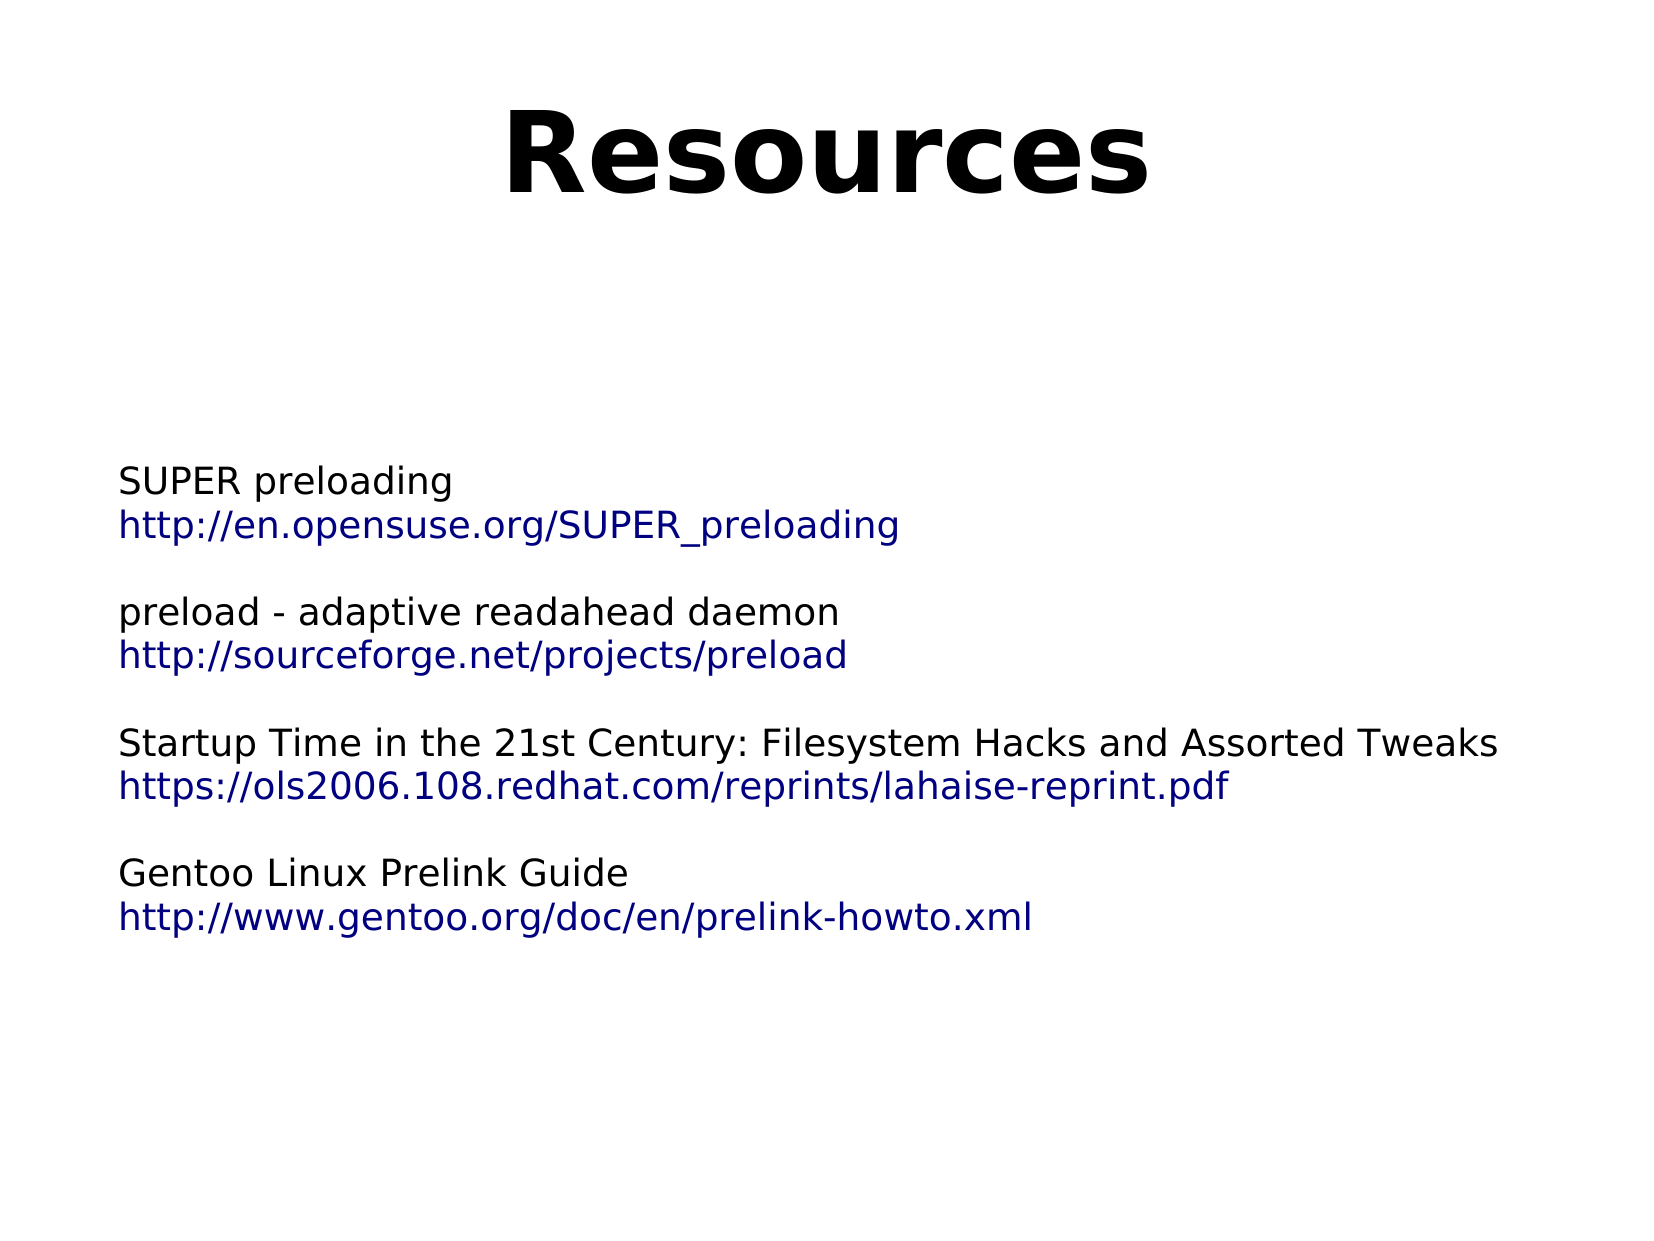

# Resources
SUPER preloading
http://en.opensuse.org/SUPER_preloading
preload - adaptive readahead daemon
http://sourceforge.net/projects/preload
Startup Time in the 21st Century: Filesystem Hacks and Assorted Tweaks
https://ols2006.108.redhat.com/reprints/lahaise-reprint.pdf
Gentoo Linux Prelink Guide
http://www.gentoo.org/doc/en/prelink-howto.xml